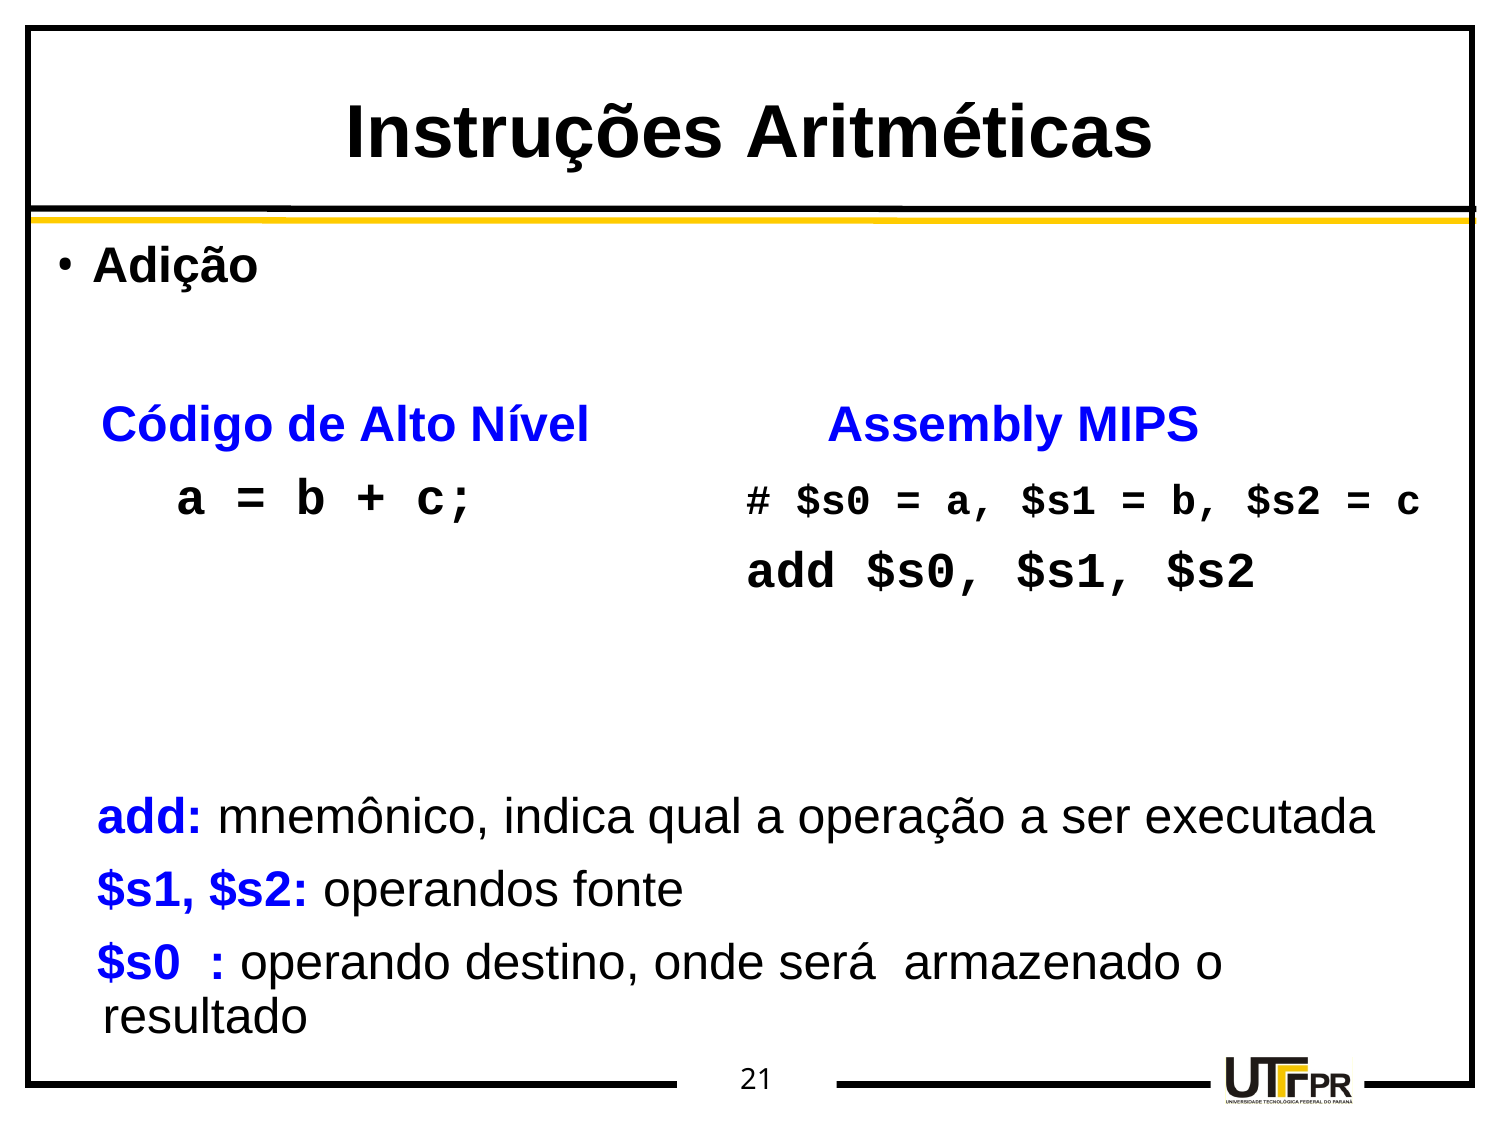

Instruções Aritméticas
# Adição
 Código de Alto Nível Assembly MIPS
 a = b + c; # $s0 = a, $s1 = b, $s2 = c
 add $s0, $s1, $s2
 add: mnemônico, indica qual a operação a ser executada
 $s1, $s2: operandos fonte
 $s0 : operando destino, onde será armazenado o resultado